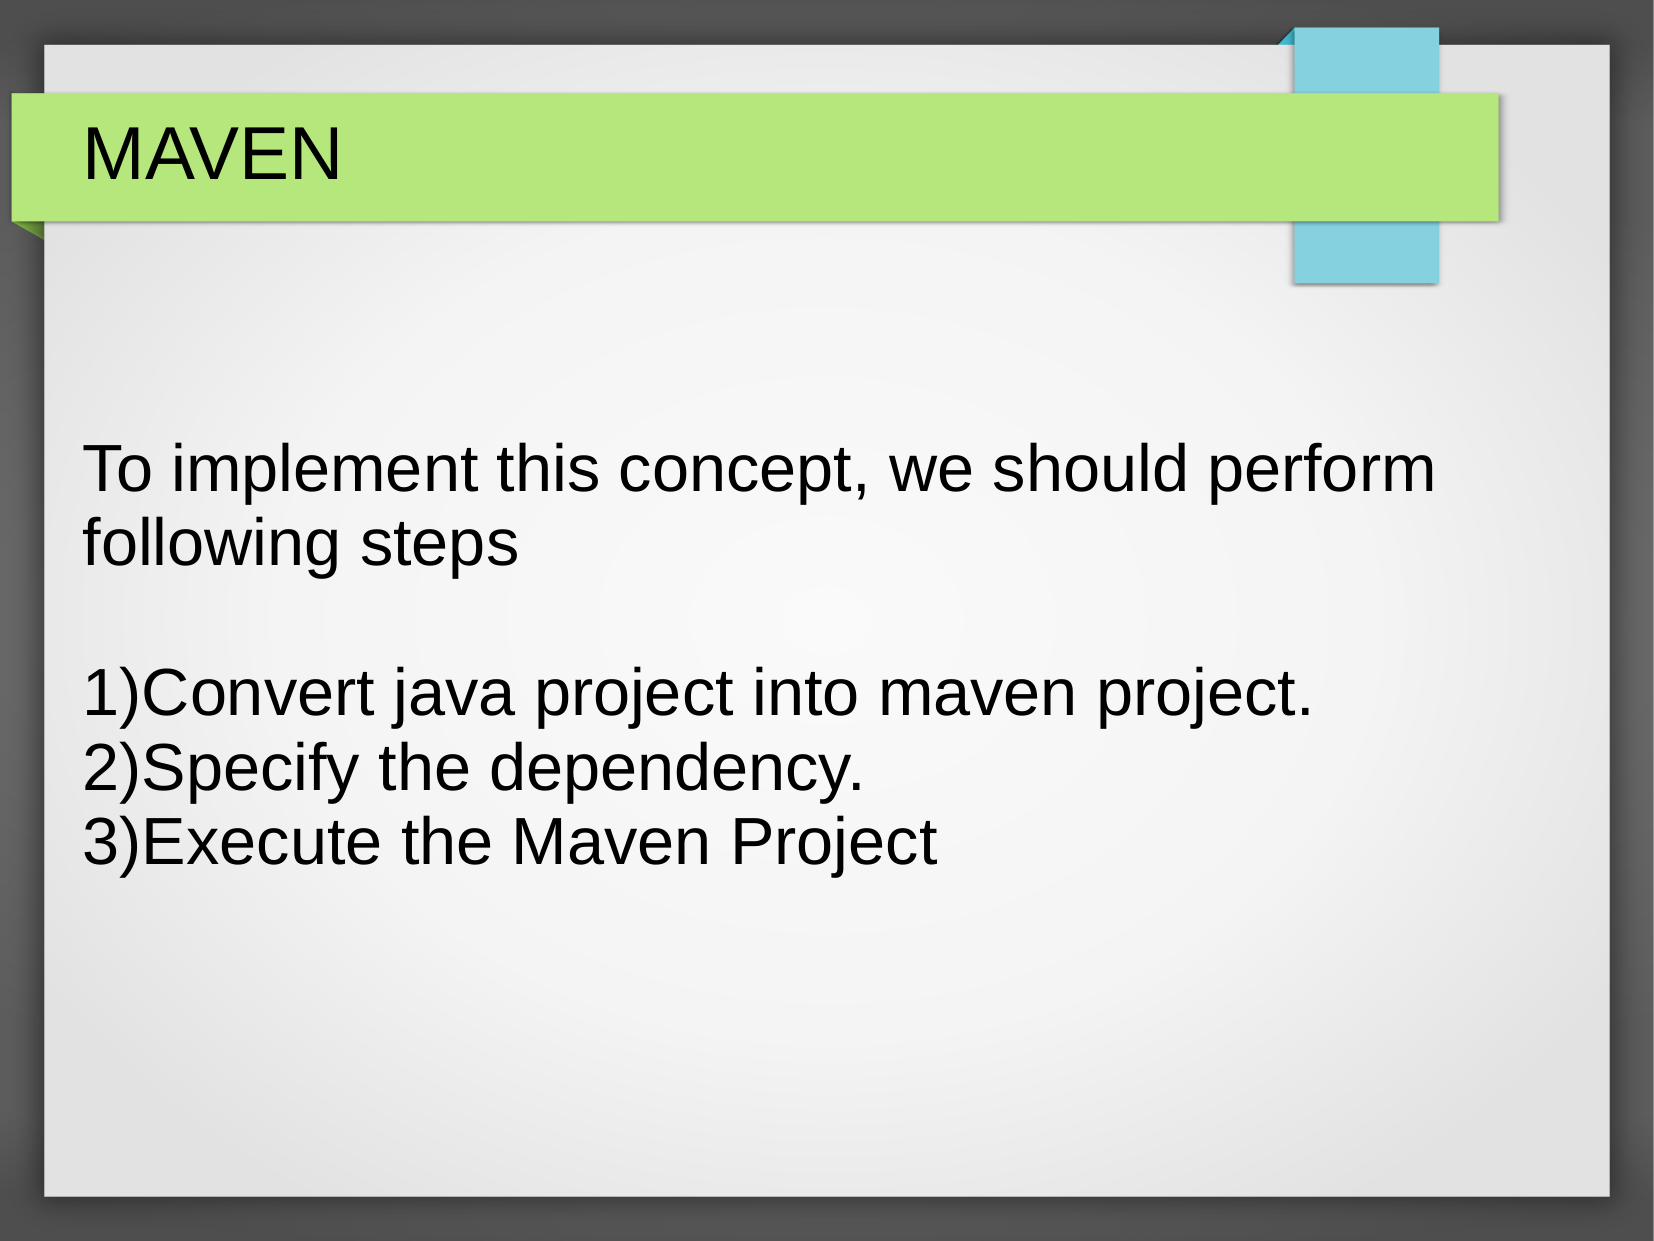

# MAVEN
To implement this concept, we should perform following steps
1)Convert java project into maven project. 2)Specify the dependency.
3)Execute the Maven Project